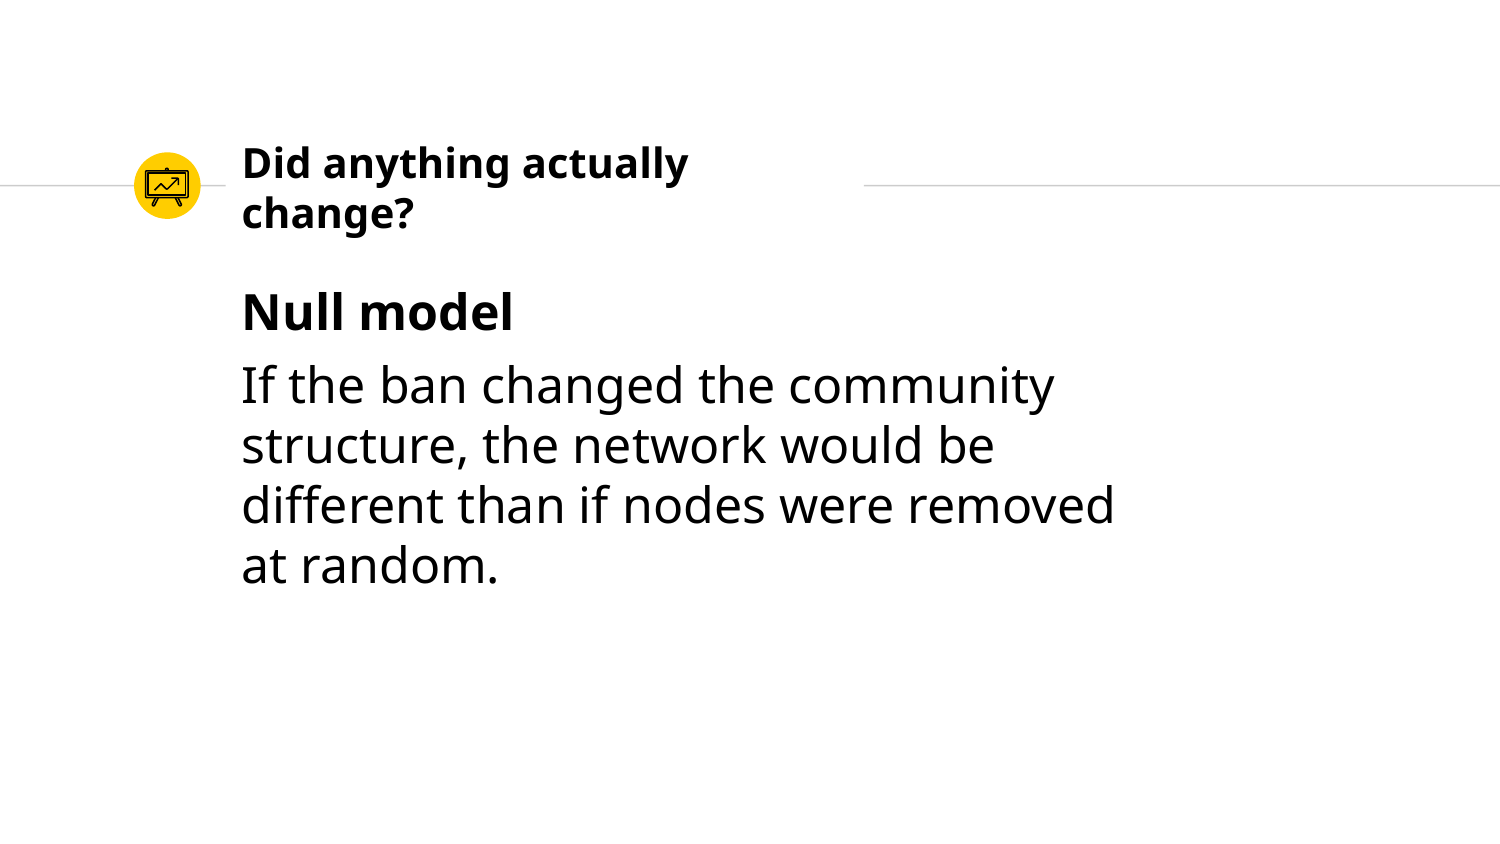

# Did anything actually change?
Null model
If the ban changed the community structure, the network would be different than if nodes were removed at random.